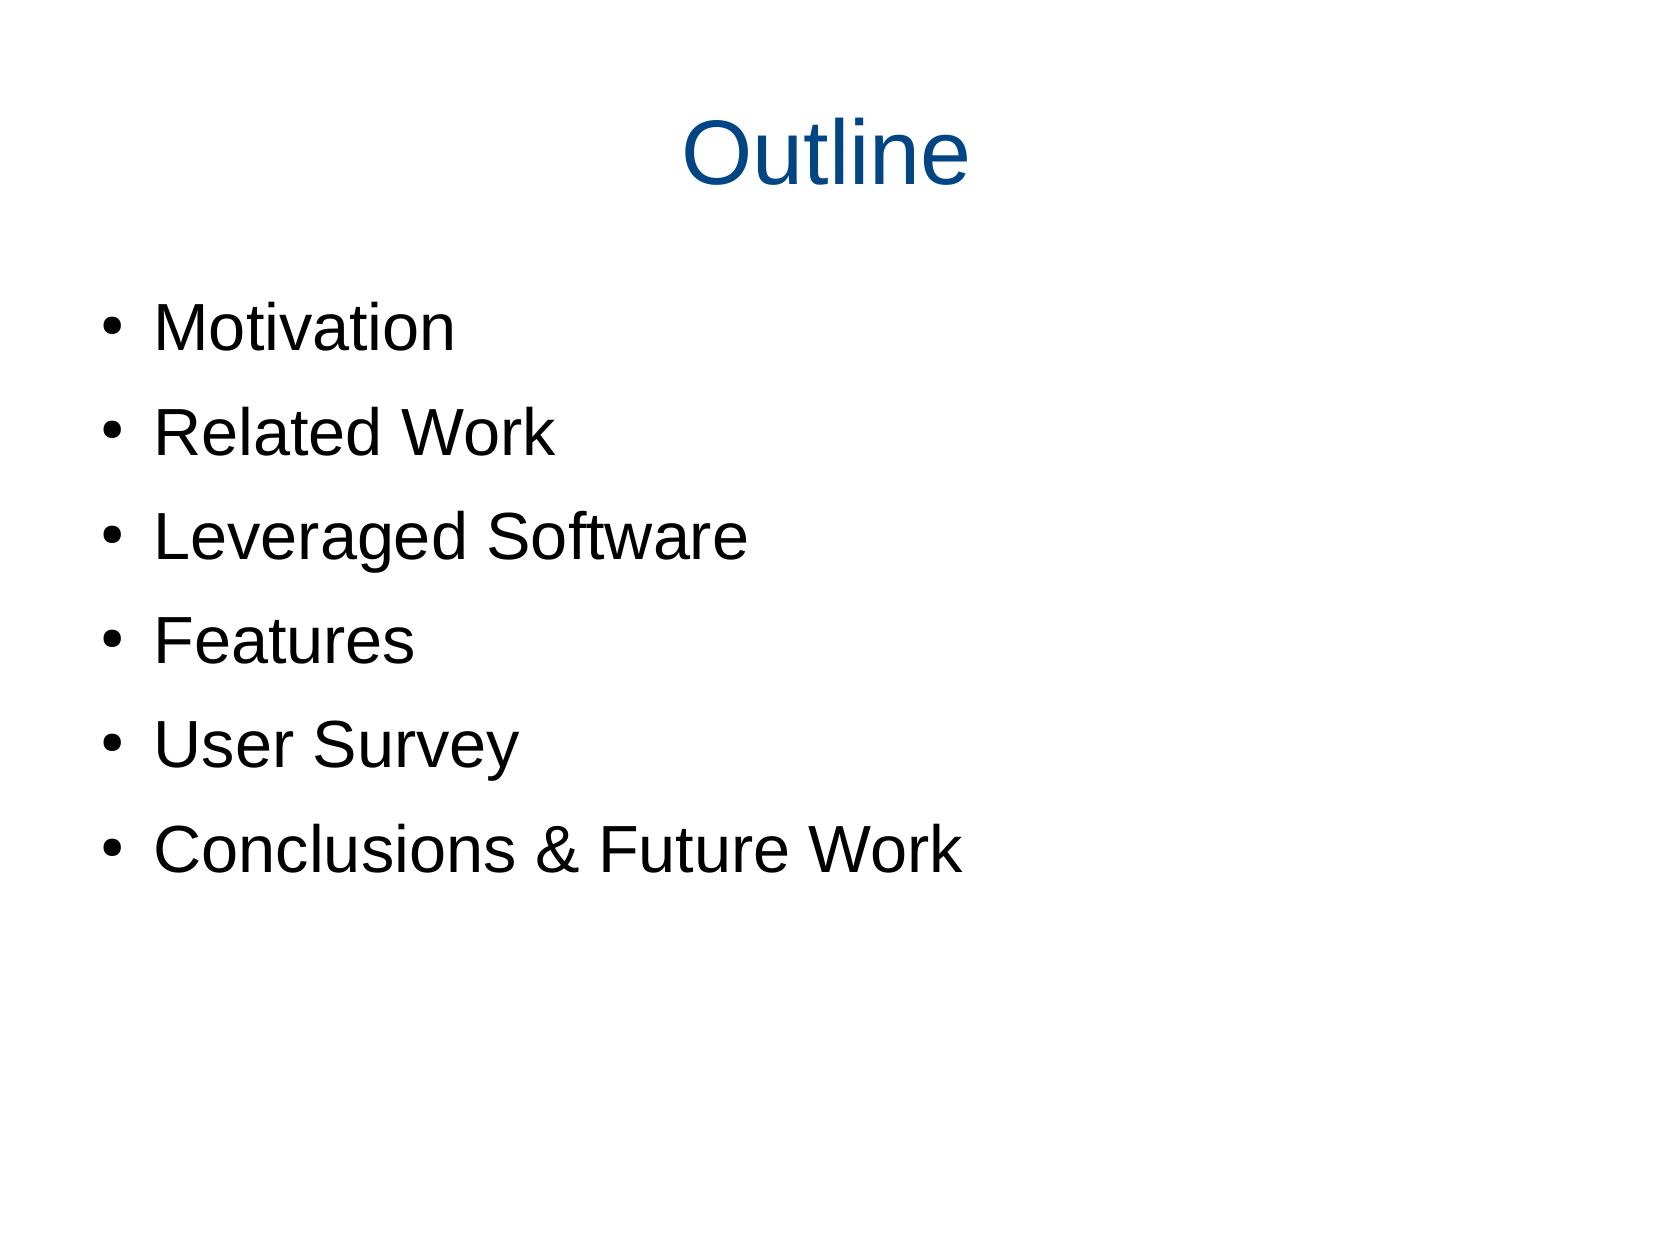

# Outline
Motivation
Related Work
Leveraged Software
Features
User Survey
Conclusions & Future Work